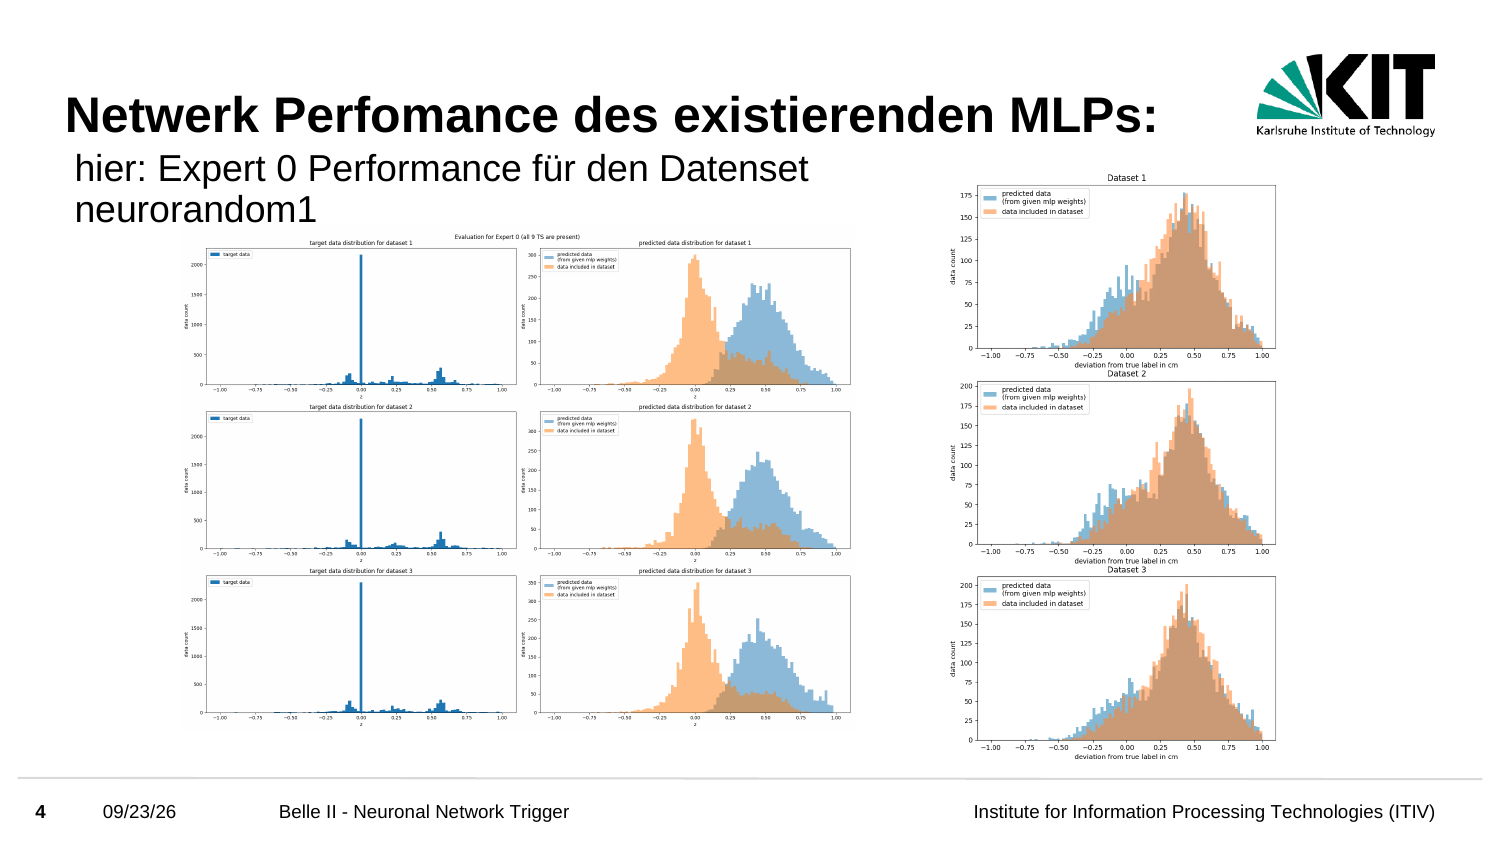

Netwerk Perfomance des existierenden MLPs:
hier: Expert 0 Performance für den Datenset neurorandom1
4
Belle II - Neuronal Network Trigger